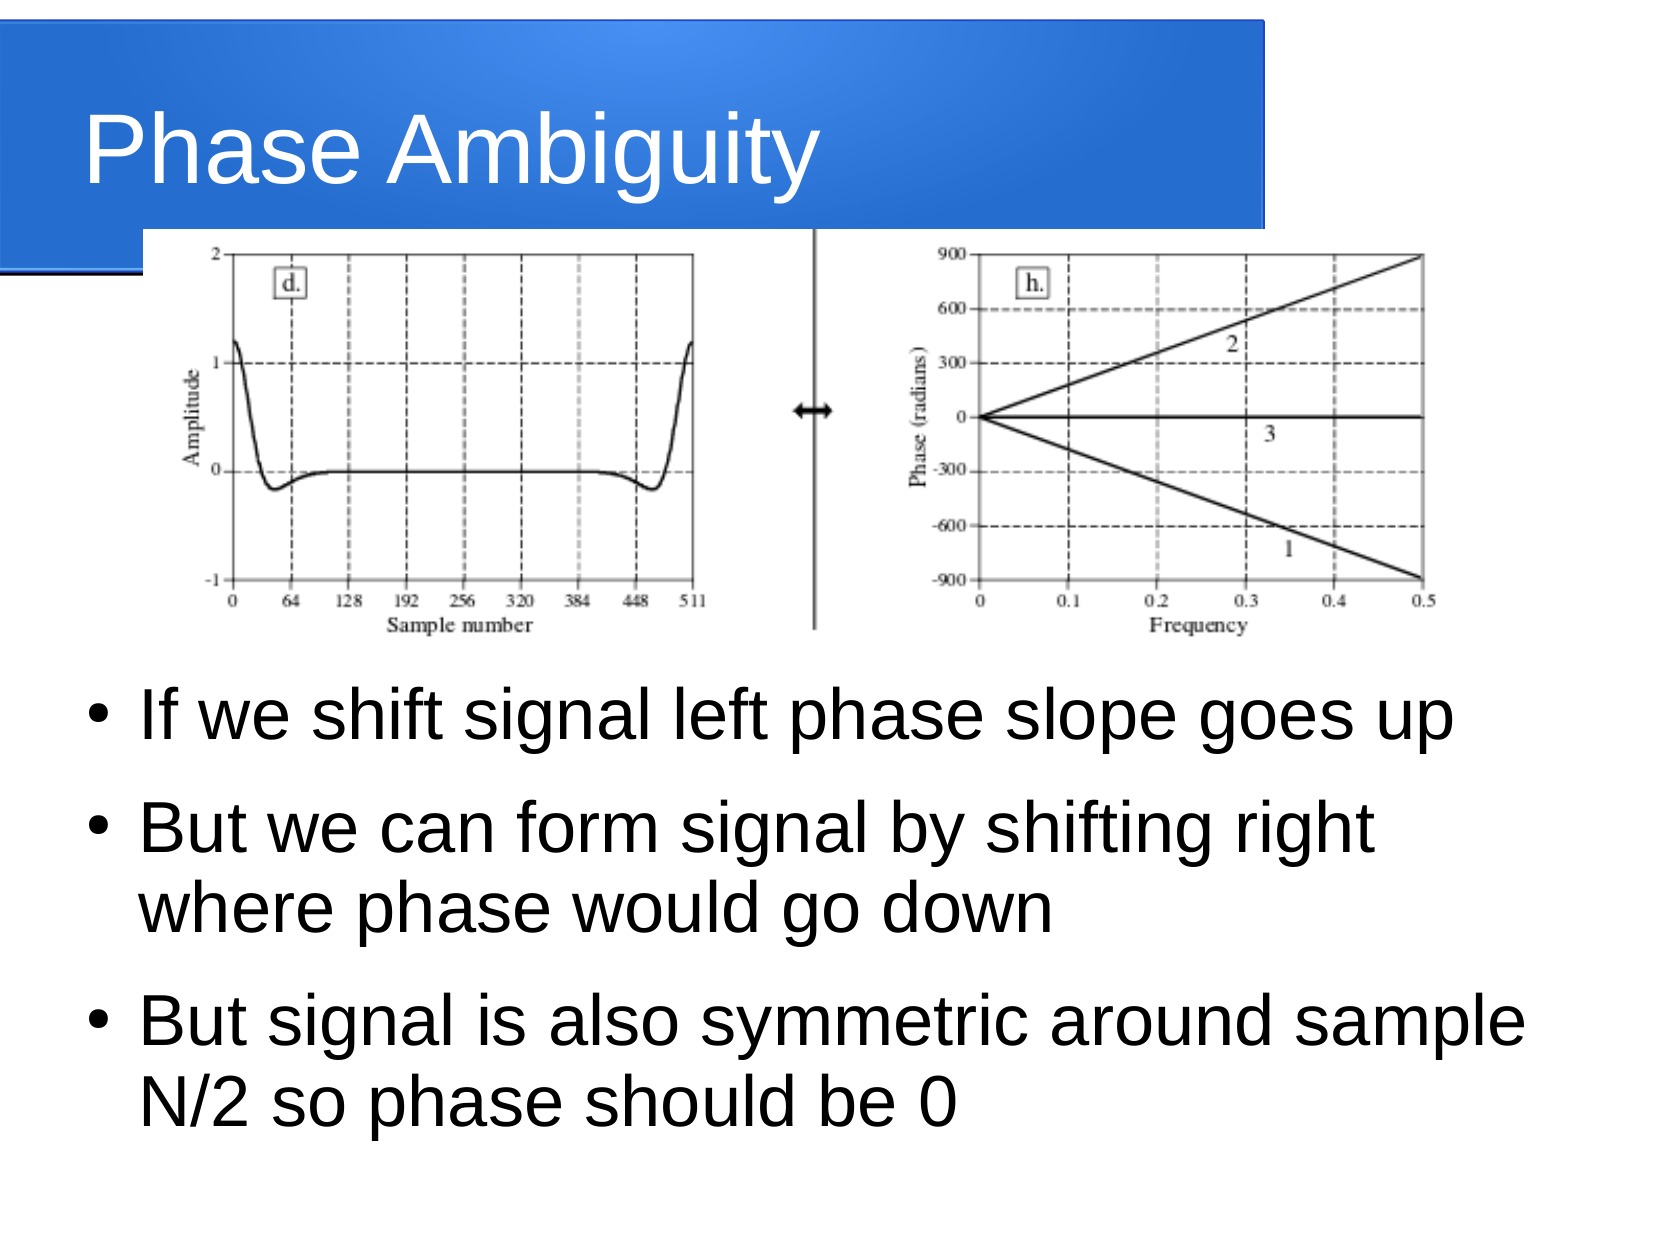

# Phase Ambiguity
If we shift signal left phase slope goes up
But we can form signal by shifting right where phase would go down
But signal is also symmetric around sample N/2 so phase should be 0